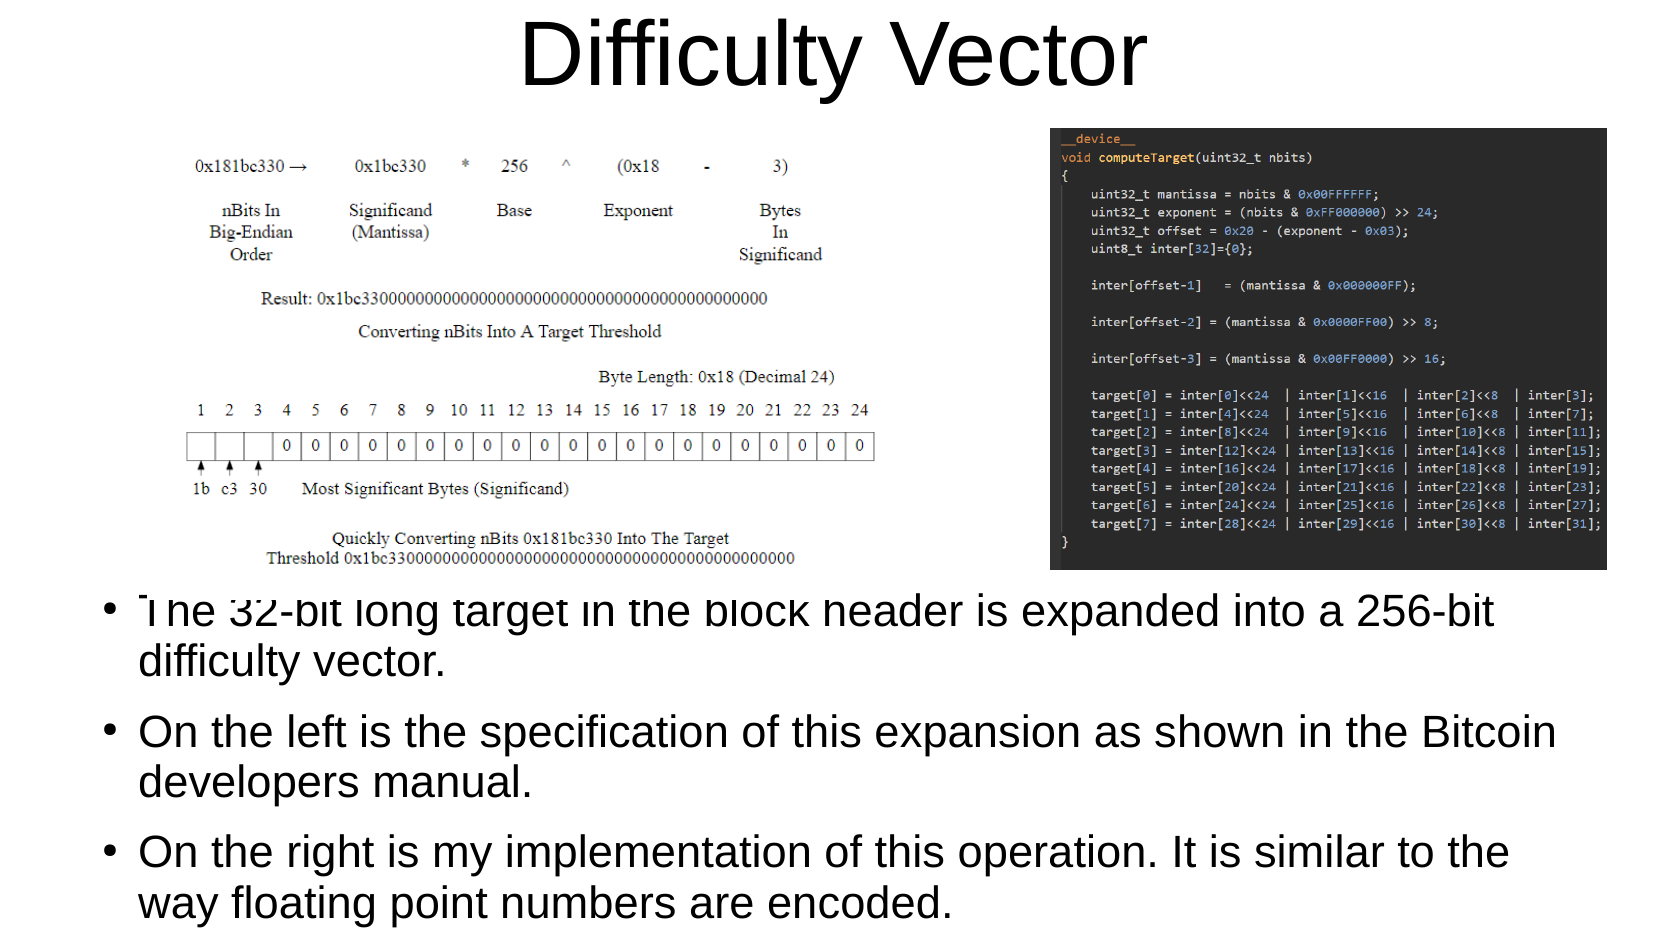

# Difficulty Vector
The 32-bit long target in the block header is expanded into a 256-bit difficulty vector.
On the left is the specification of this expansion as shown in the Bitcoin developers manual.
On the right is my implementation of this operation. It is similar to the way floating point numbers are encoded.